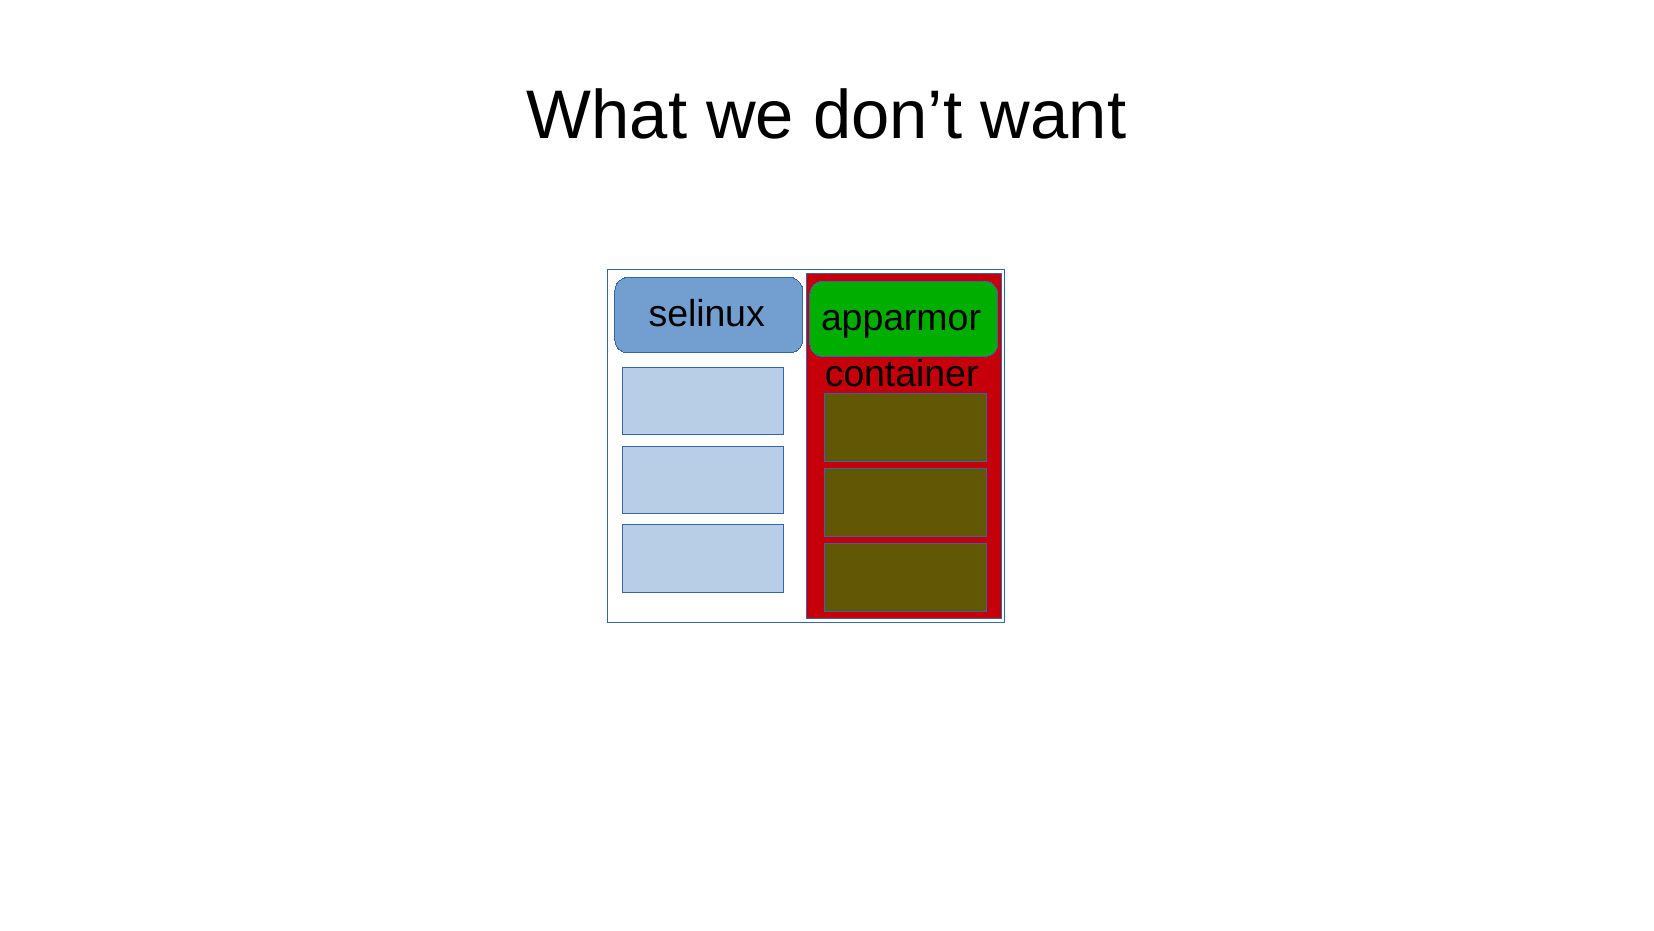

# What we don’t want
selinux
apparmor
container